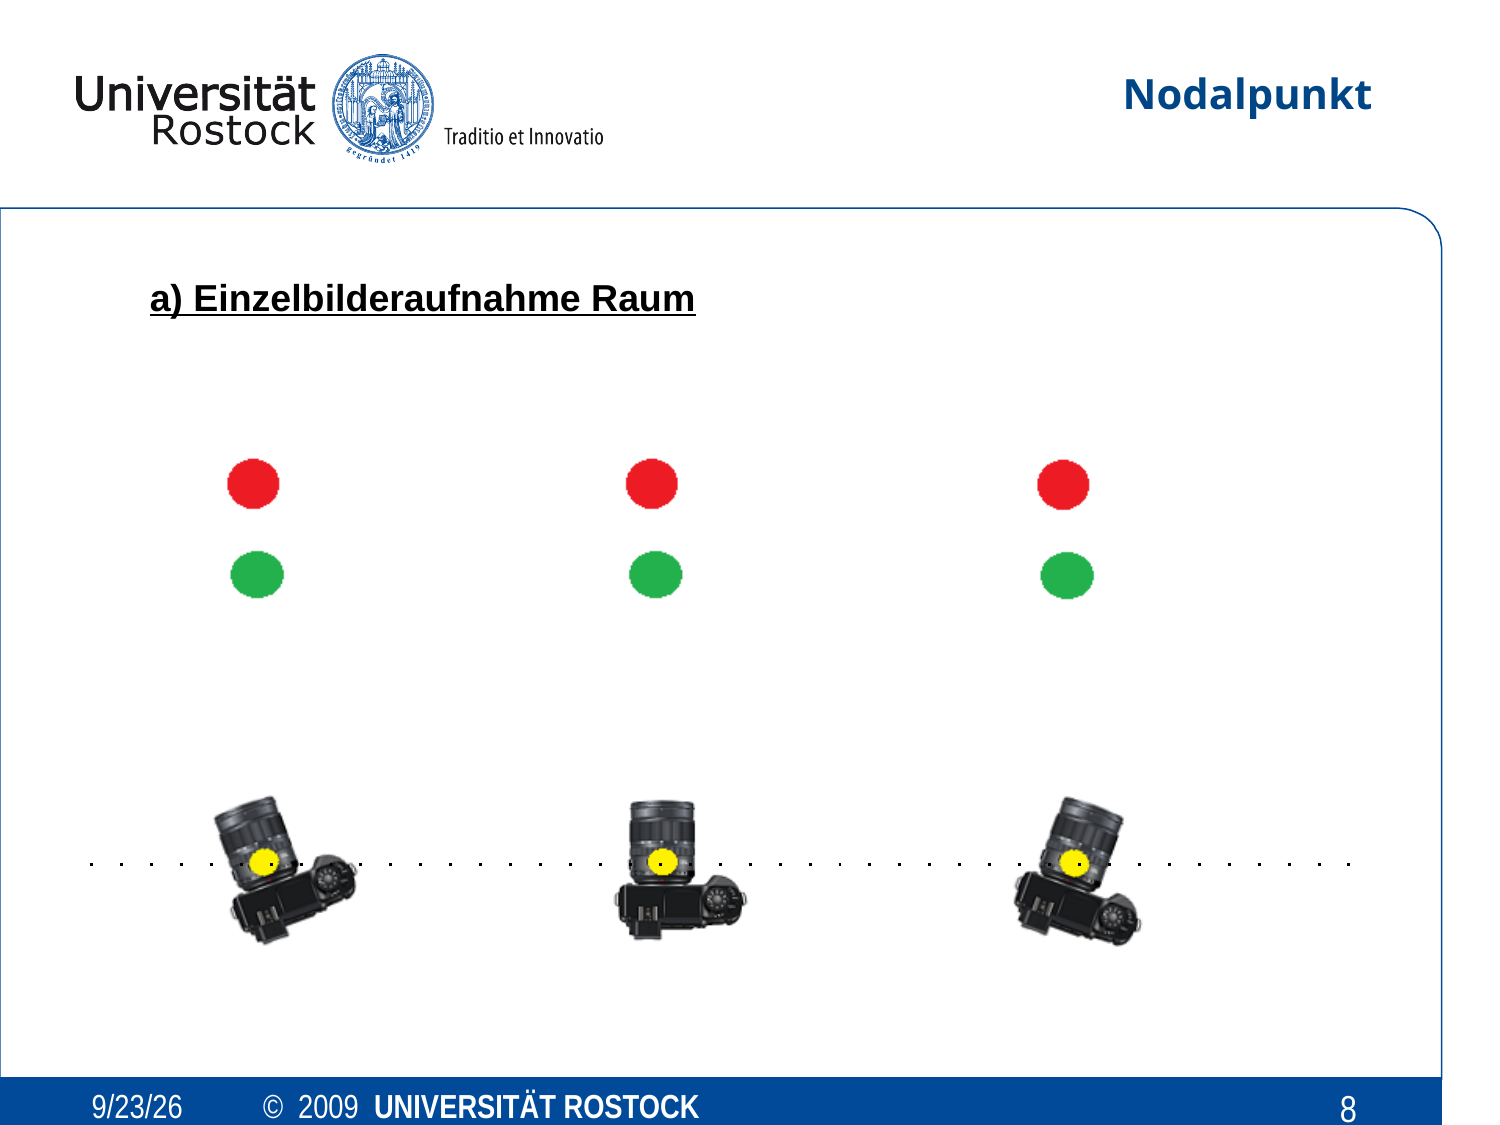

# Nodalpunkt
a) Einzelbilderaufnahme Raum
 © 2009 UNIVERSITÄT ROSTOCK